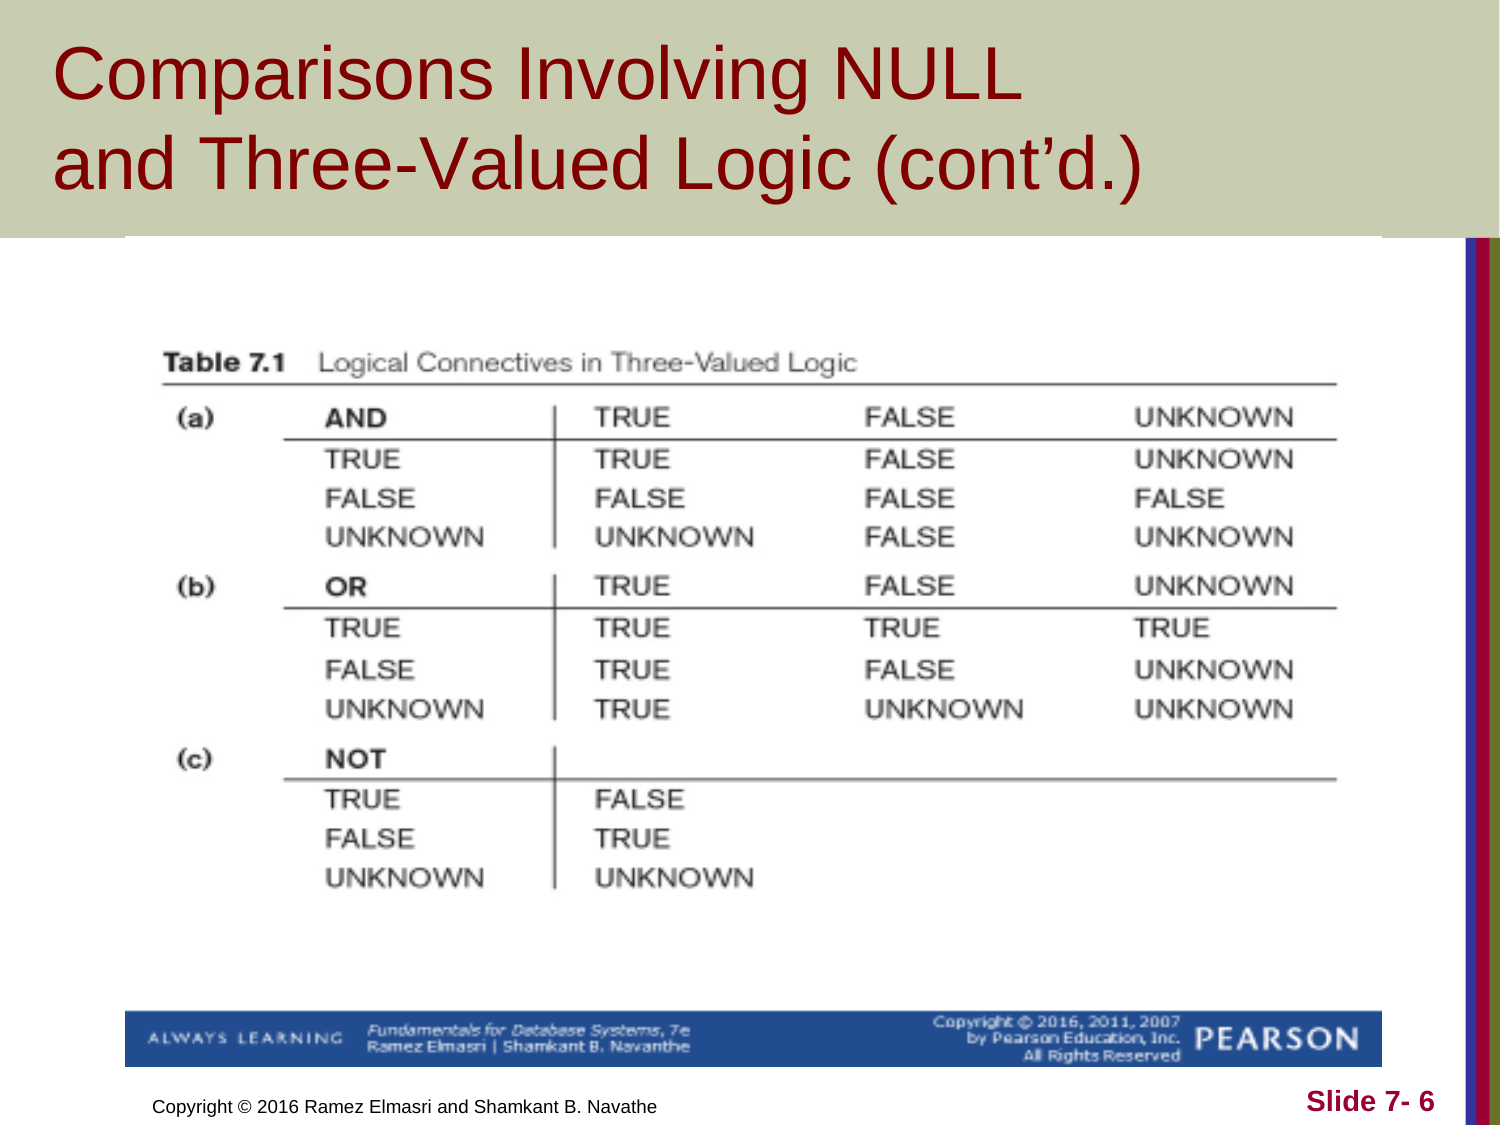

# Comparisons Involving NULL and Three-Valued Logic (cont’d.)
Slide 7- 6